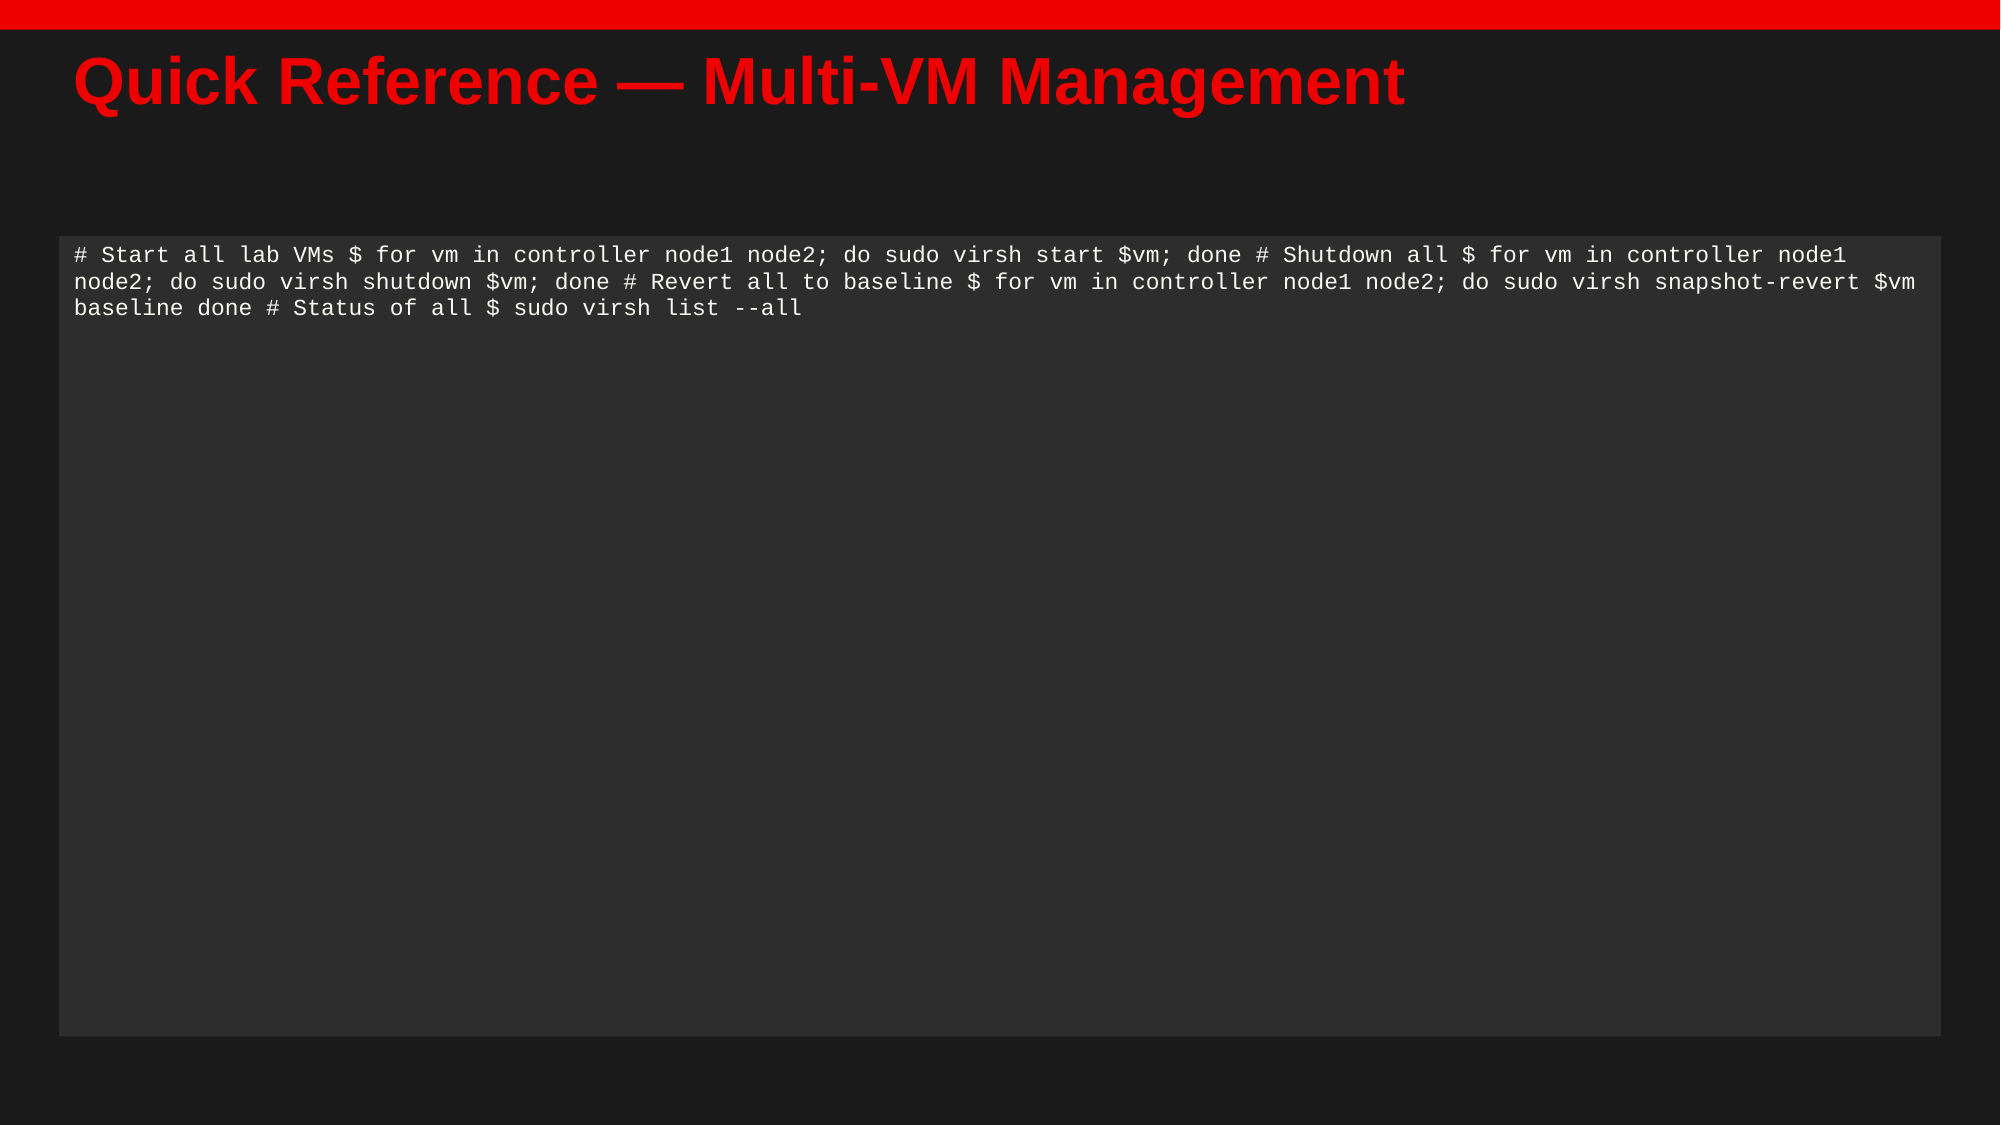

Quick Reference — Multi-VM Management
# Start all lab VMs $ for vm in controller node1 node2; do sudo virsh start $vm; done # Shutdown all $ for vm in controller node1 node2; do sudo virsh shutdown $vm; done # Revert all to baseline $ for vm in controller node1 node2; do sudo virsh snapshot-revert $vm baseline done # Status of all $ sudo virsh list --all